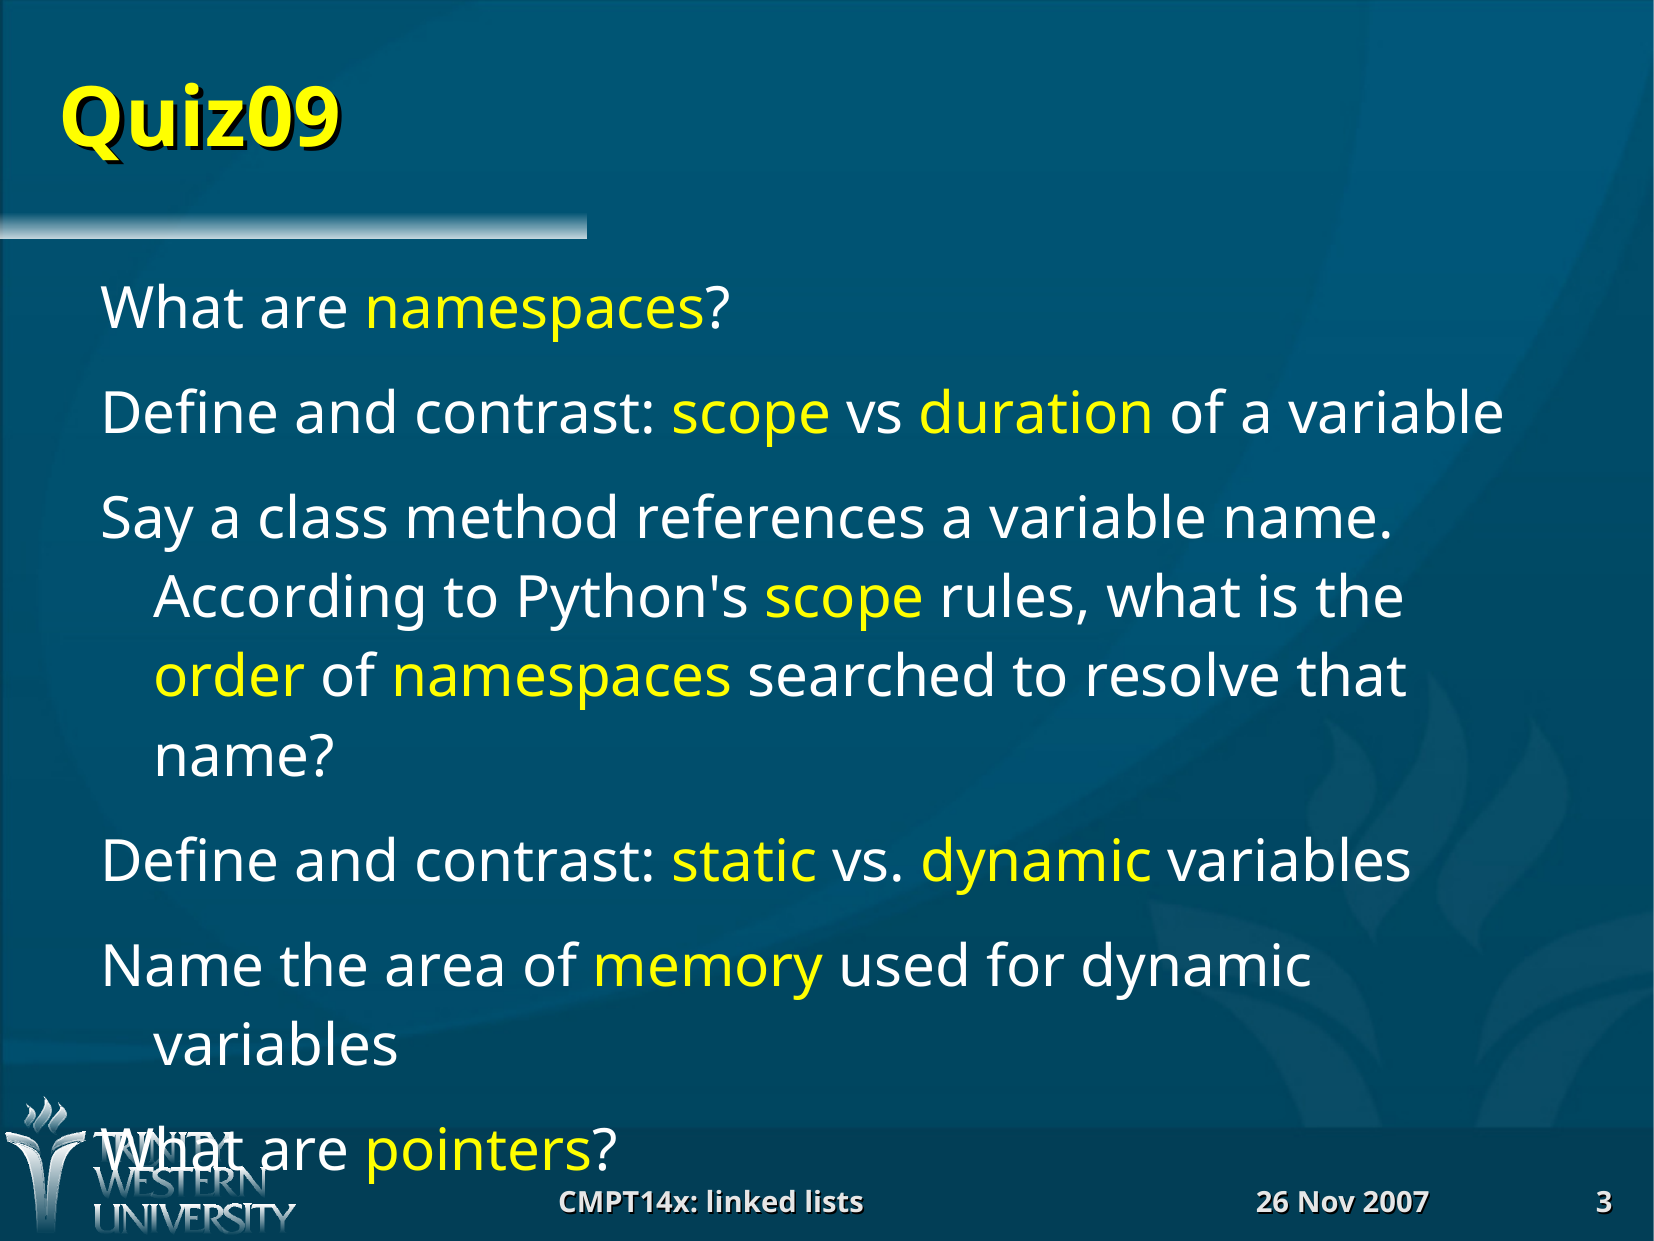

# Quiz09
What are namespaces?
Define and contrast: scope vs duration of a variable
Say a class method references a variable name.
According to Python's scope rules, what is the order of namespaces searched to resolve that name?
Define and contrast: static vs. dynamic variables
Name the area of memory used for dynamic variables
What are pointers?
CMPT14x: linked lists
26 Nov 2007
3